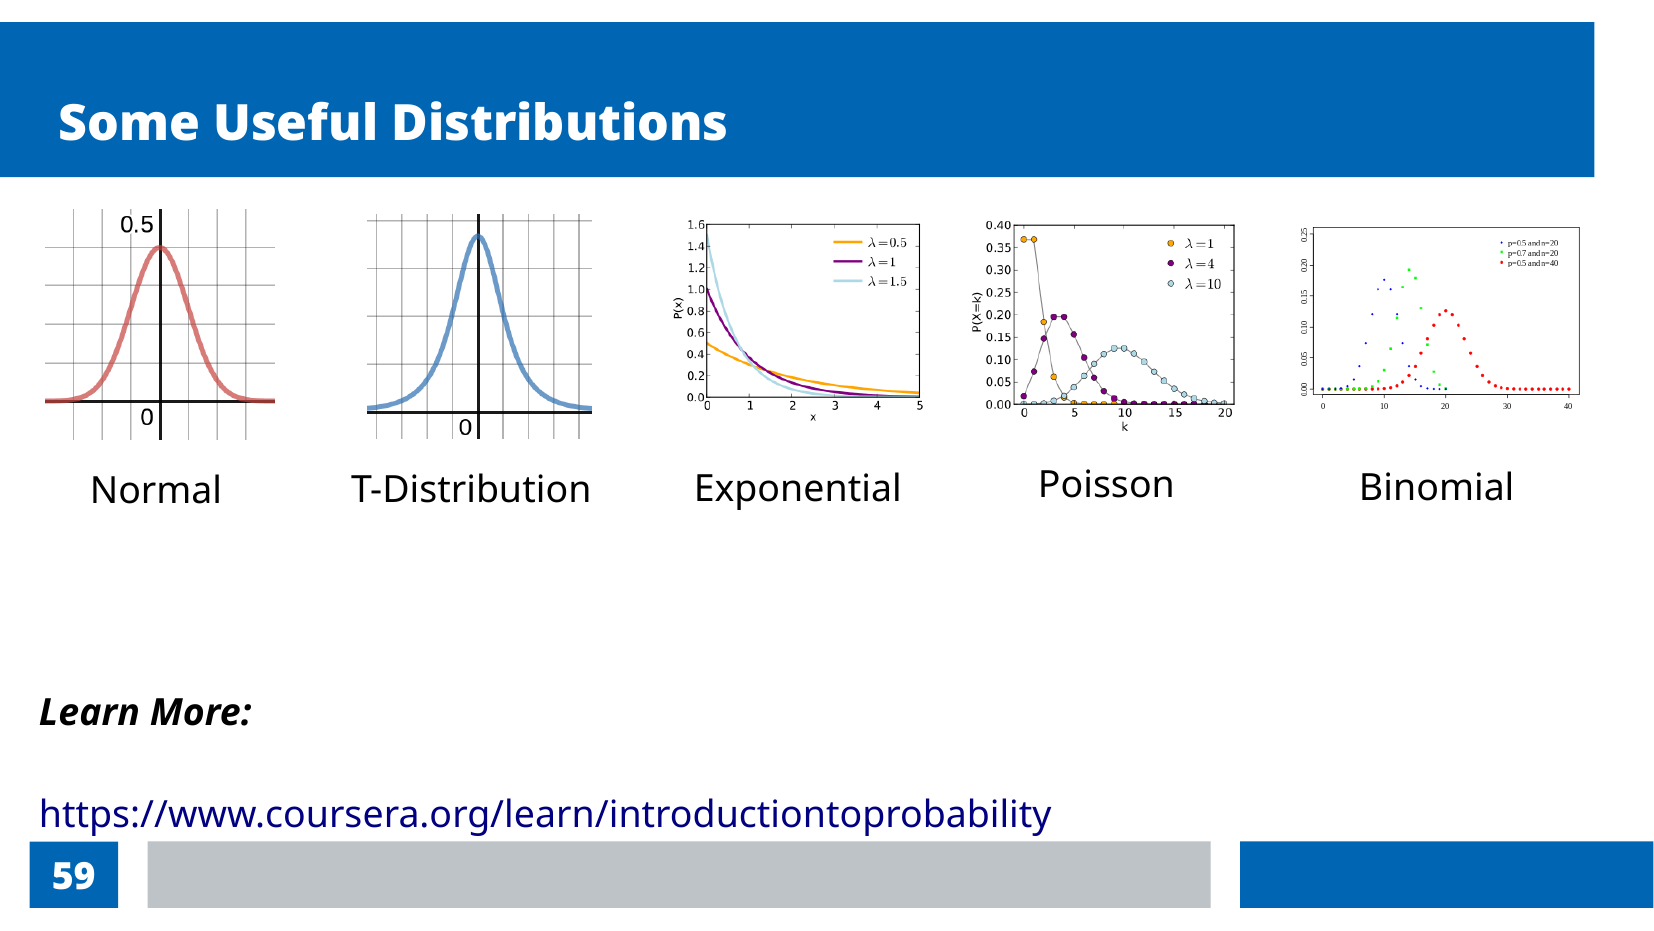

# Some Useful Distributions
Poisson
Binomial
Exponential
T-Distribution
Normal
Learn More:
https://www.coursera.org/learn/introductiontoprobability
59